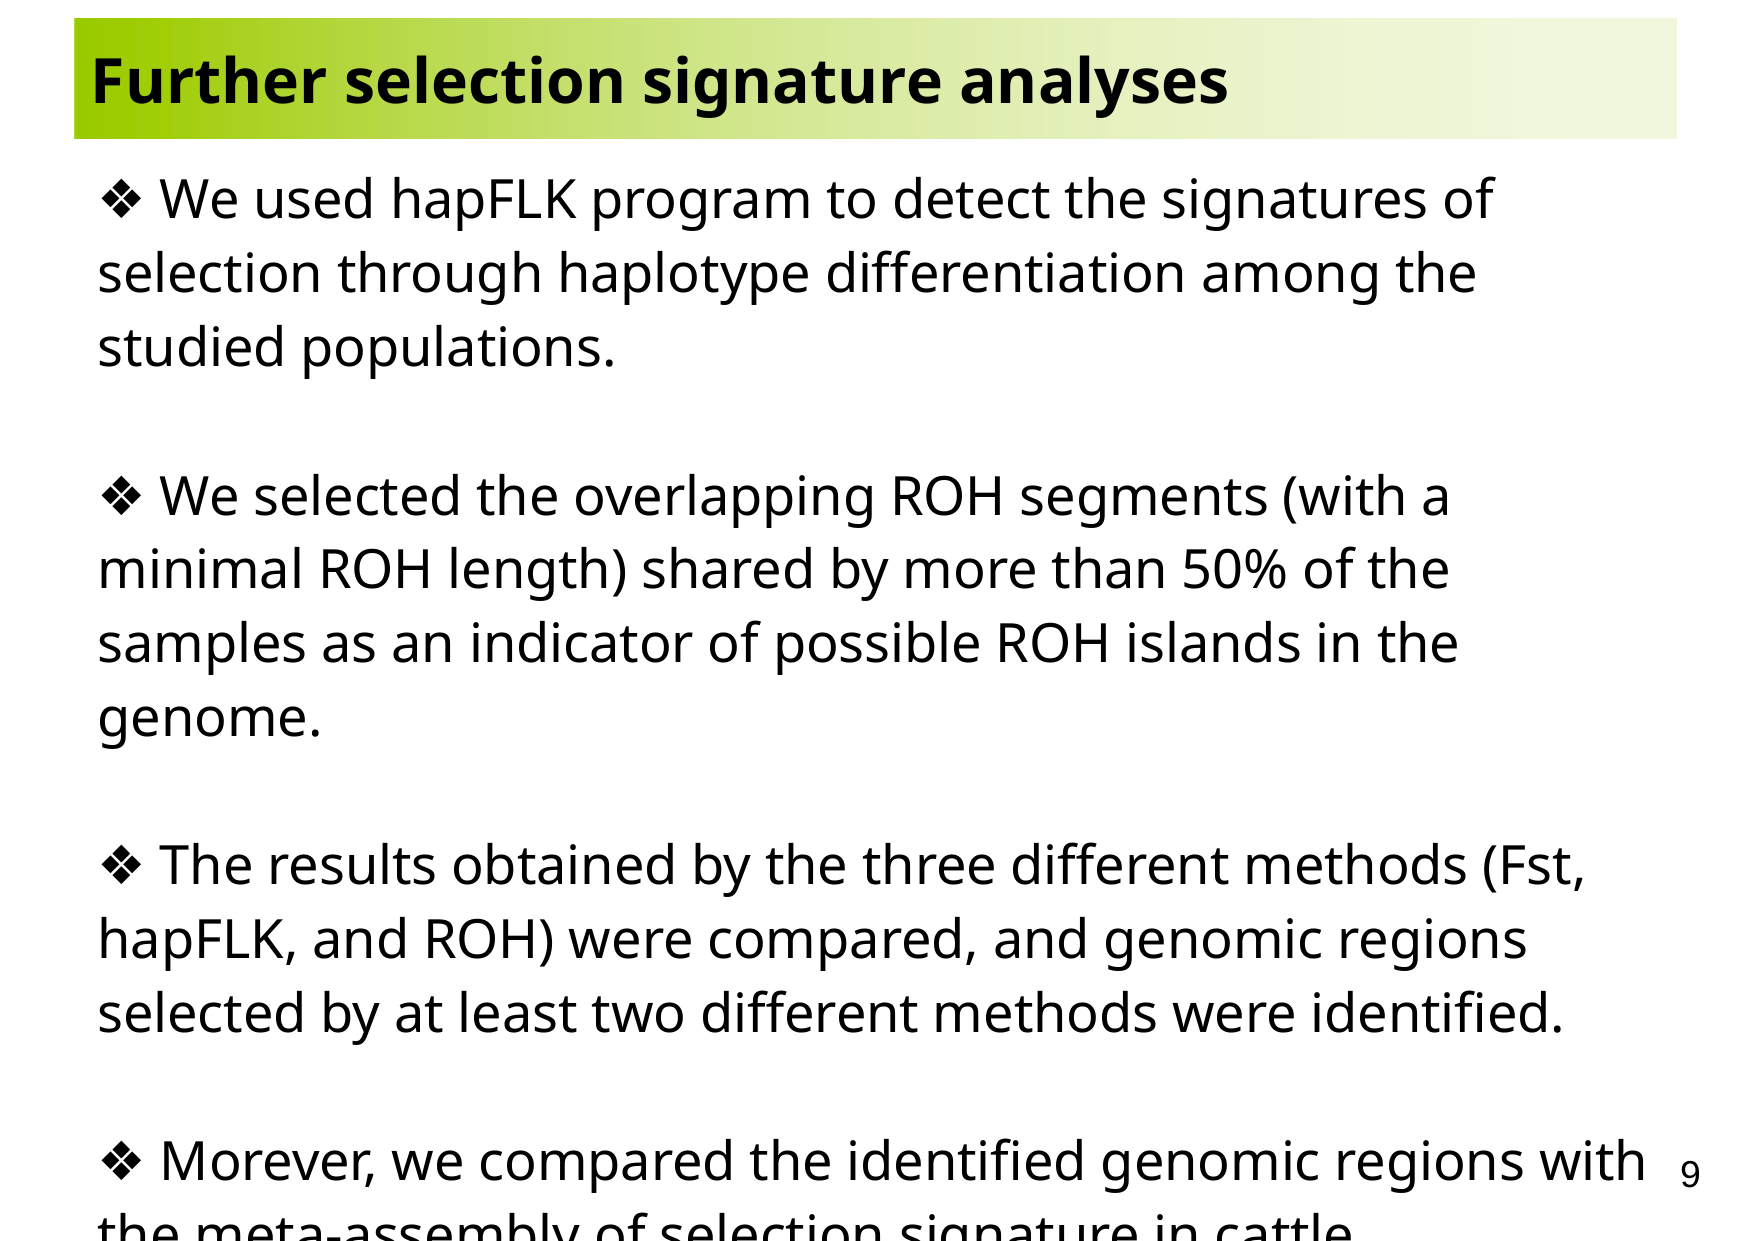

# Further selection signature analyses
❖ We used hapFLK program to detect the signatures of selection through haplotype differentiation among the studied populations.
❖ We selected the overlapping ROH segments (with a minimal ROH length) shared by more than 50% of the samples as an indicator of possible ROH islands in the genome.
❖ The results obtained by the three different methods (Fst, hapFLK, and ROH) were compared, and genomic regions selected by at least two different methods were identified.
❖ Morever, we compared the identified genomic regions with the meta-assembly of selection signature in cattle.
9